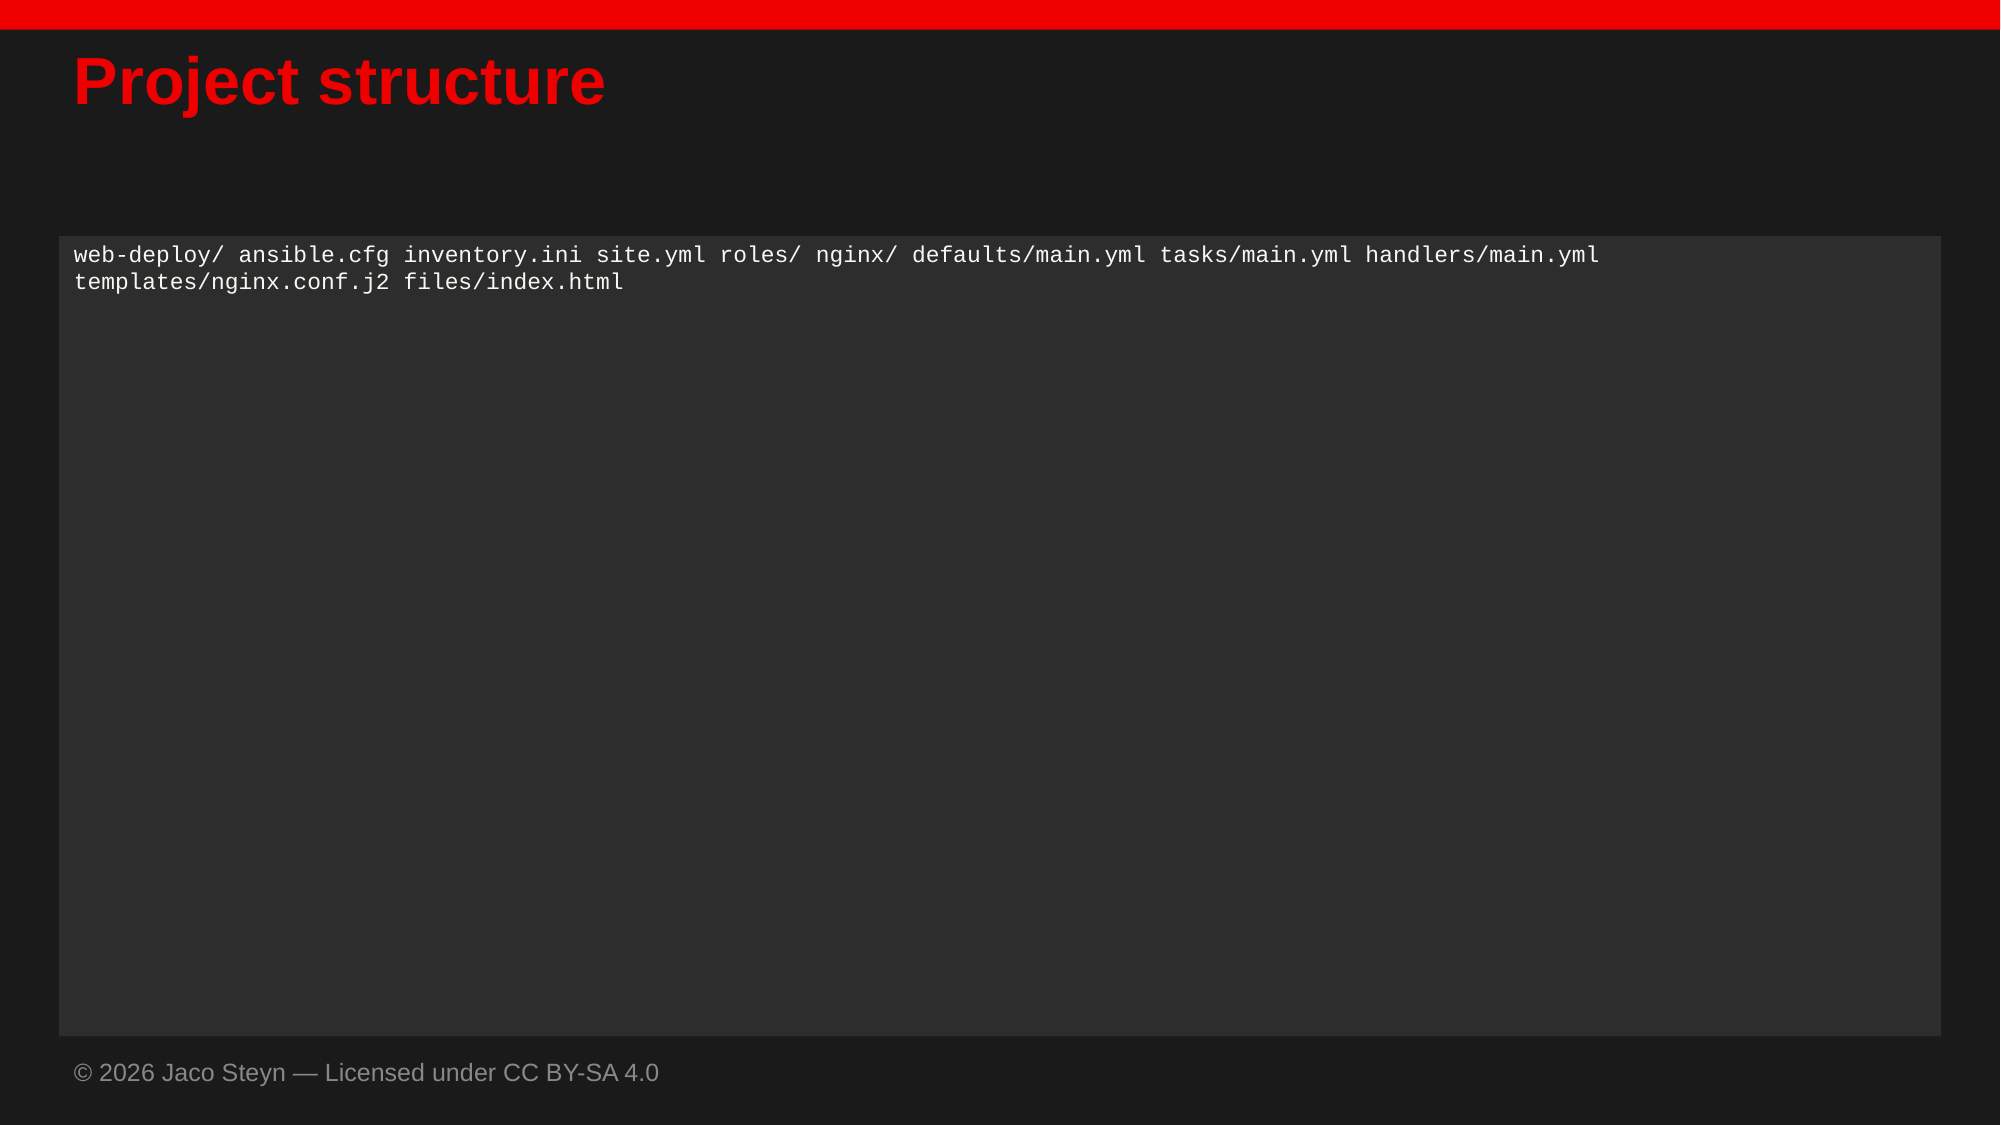

Project structure
web-deploy/ ansible.cfg inventory.ini site.yml roles/ nginx/ defaults/main.yml tasks/main.yml handlers/main.yml templates/nginx.conf.j2 files/index.html
© 2026 Jaco Steyn — Licensed under CC BY-SA 4.0